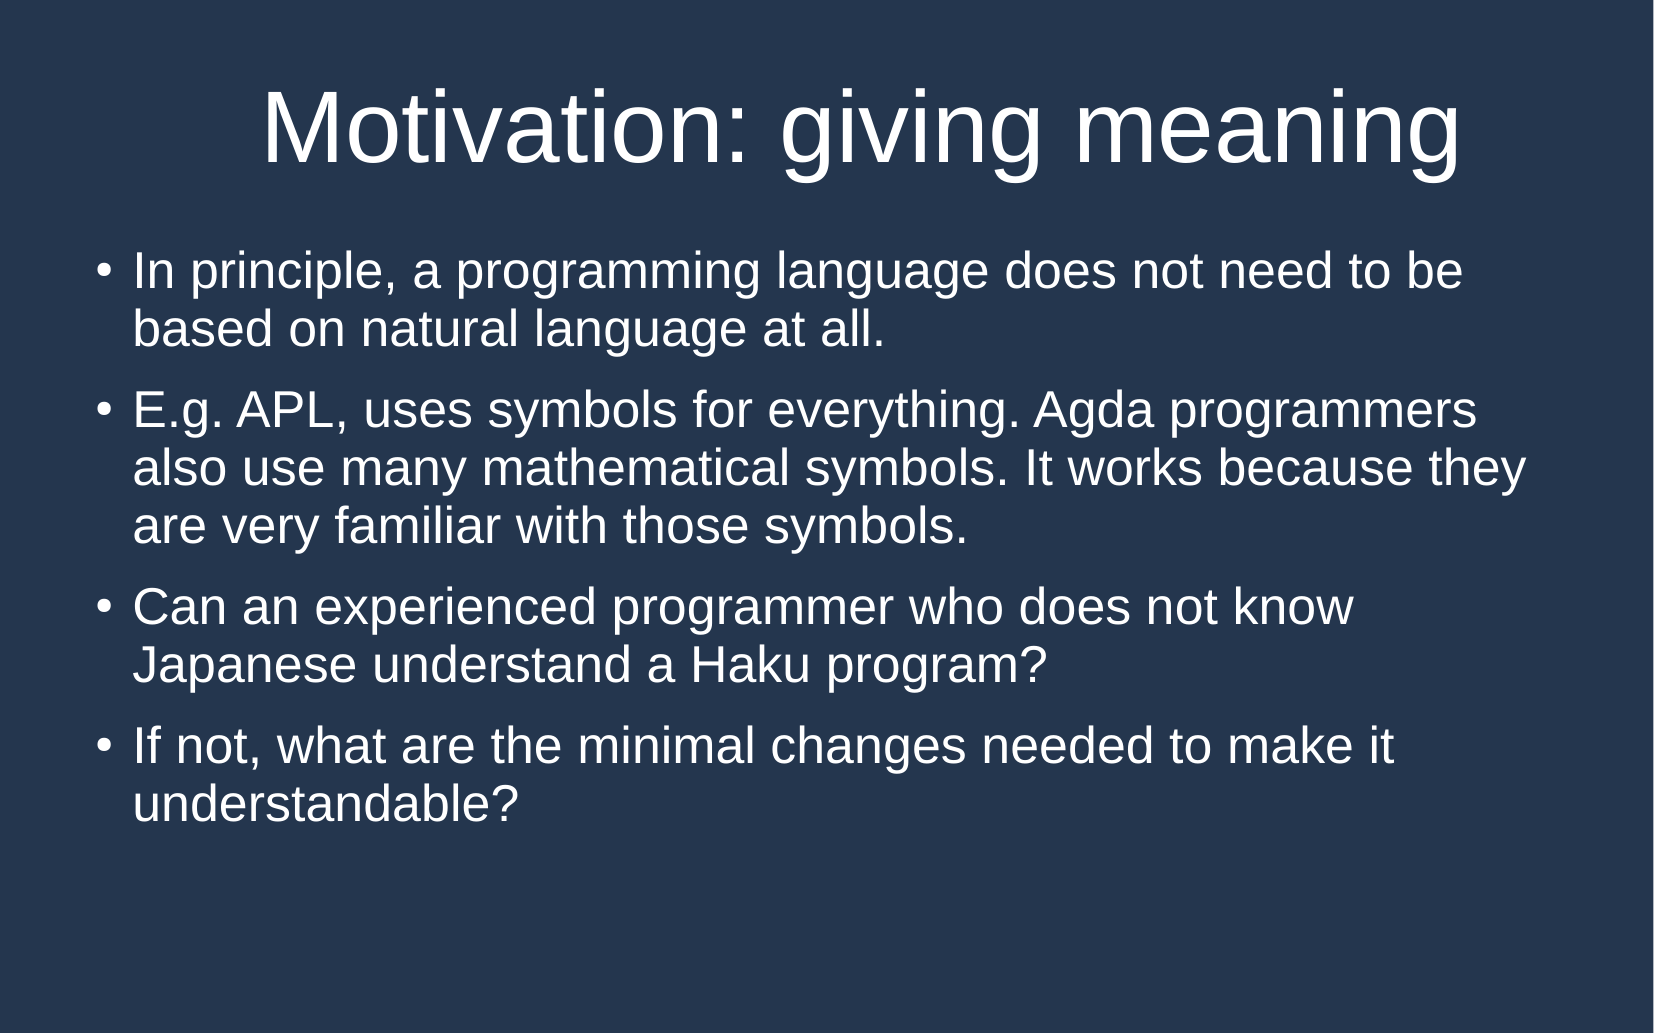

# Motivation: giving meaning
In principle, a programming language does not need to be based on natural language at all.
E.g. APL, uses symbols for everything. Agda programmers also use many mathematical symbols. It works because they are very familiar with those symbols.
Can an experienced programmer who does not know Japanese understand a Haku program?
If not, what are the minimal changes needed to make it understandable?